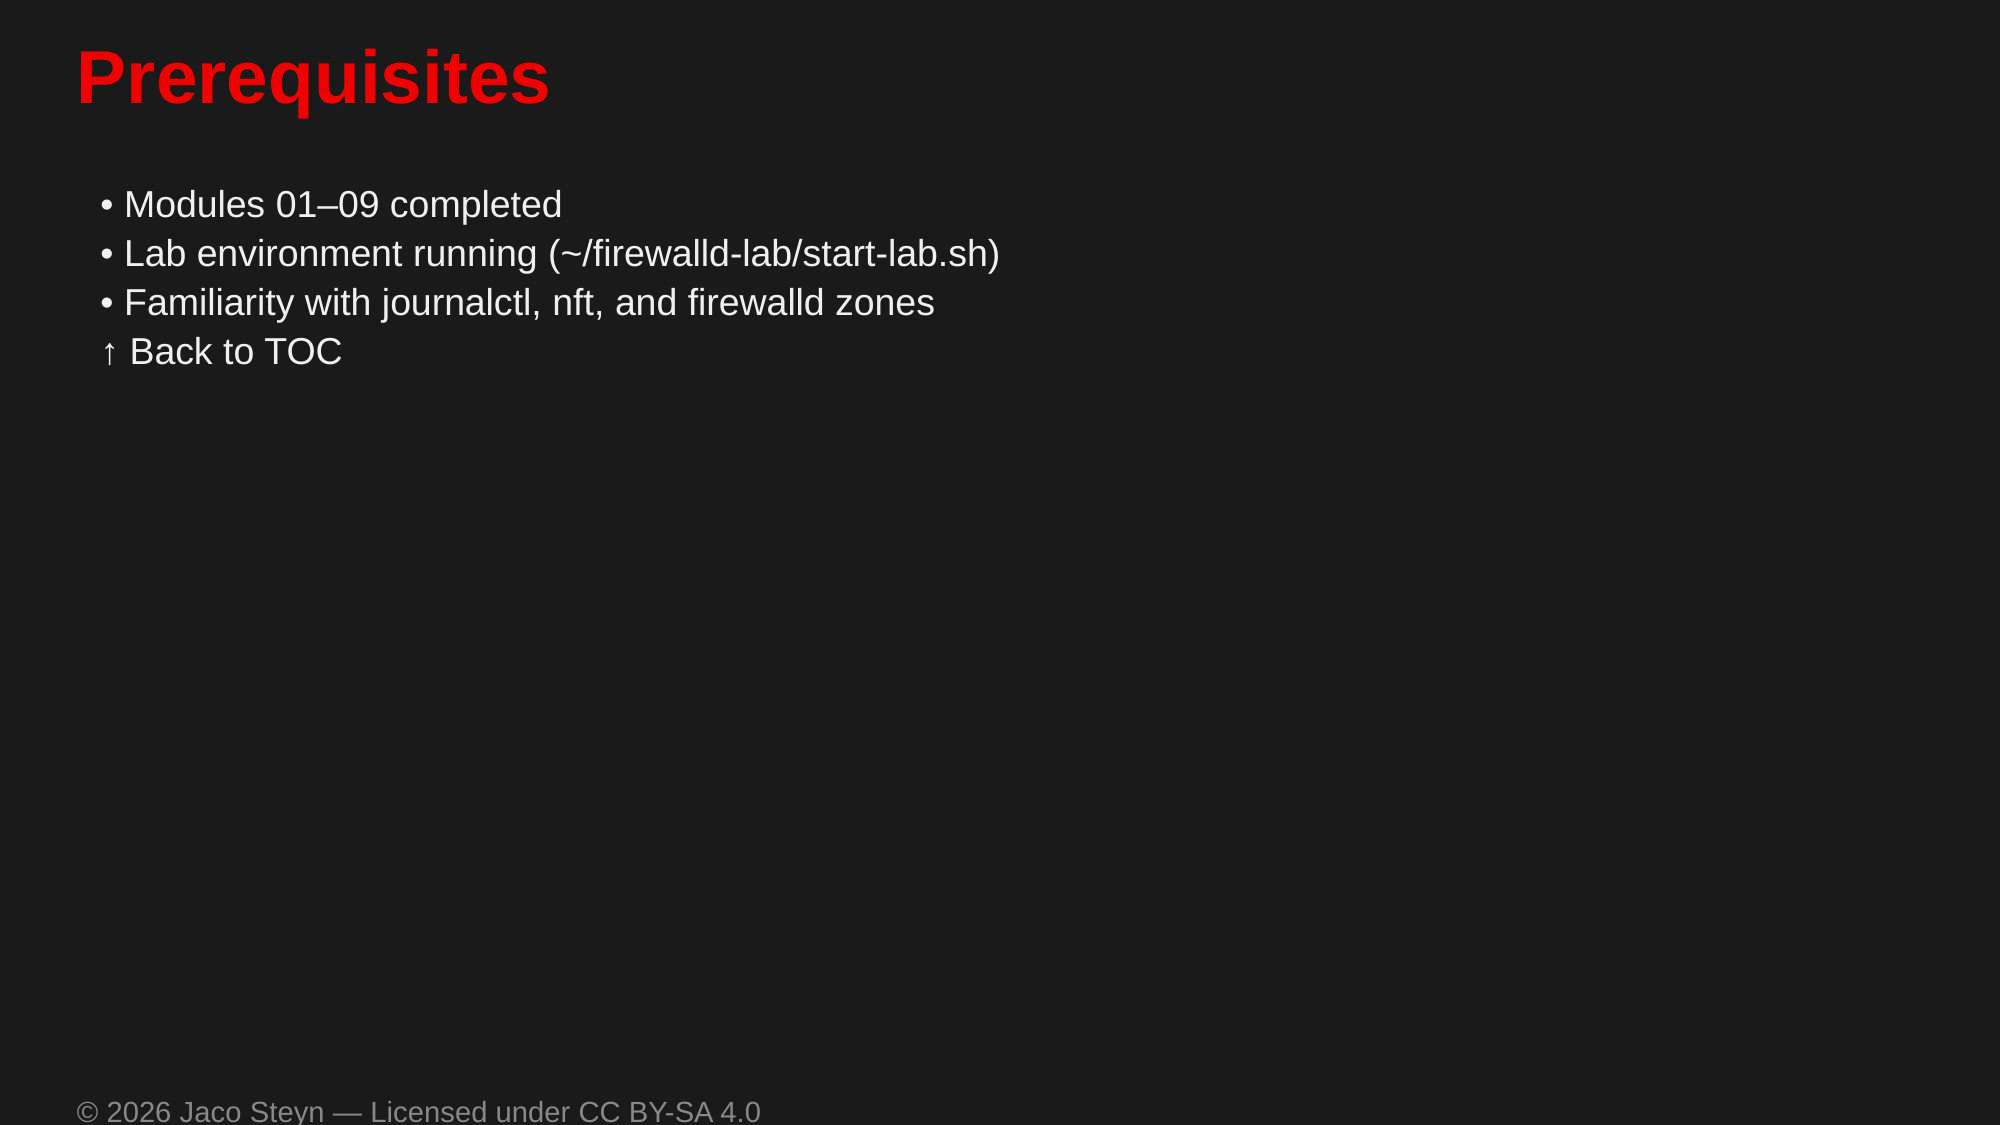

Prerequisites
• Modules 01–09 completed
• Lab environment running (~/firewalld-lab/start-lab.sh)
• Familiarity with journalctl, nft, and firewalld zones
↑ Back to TOC
© 2026 Jaco Steyn — Licensed under CC BY-SA 4.0